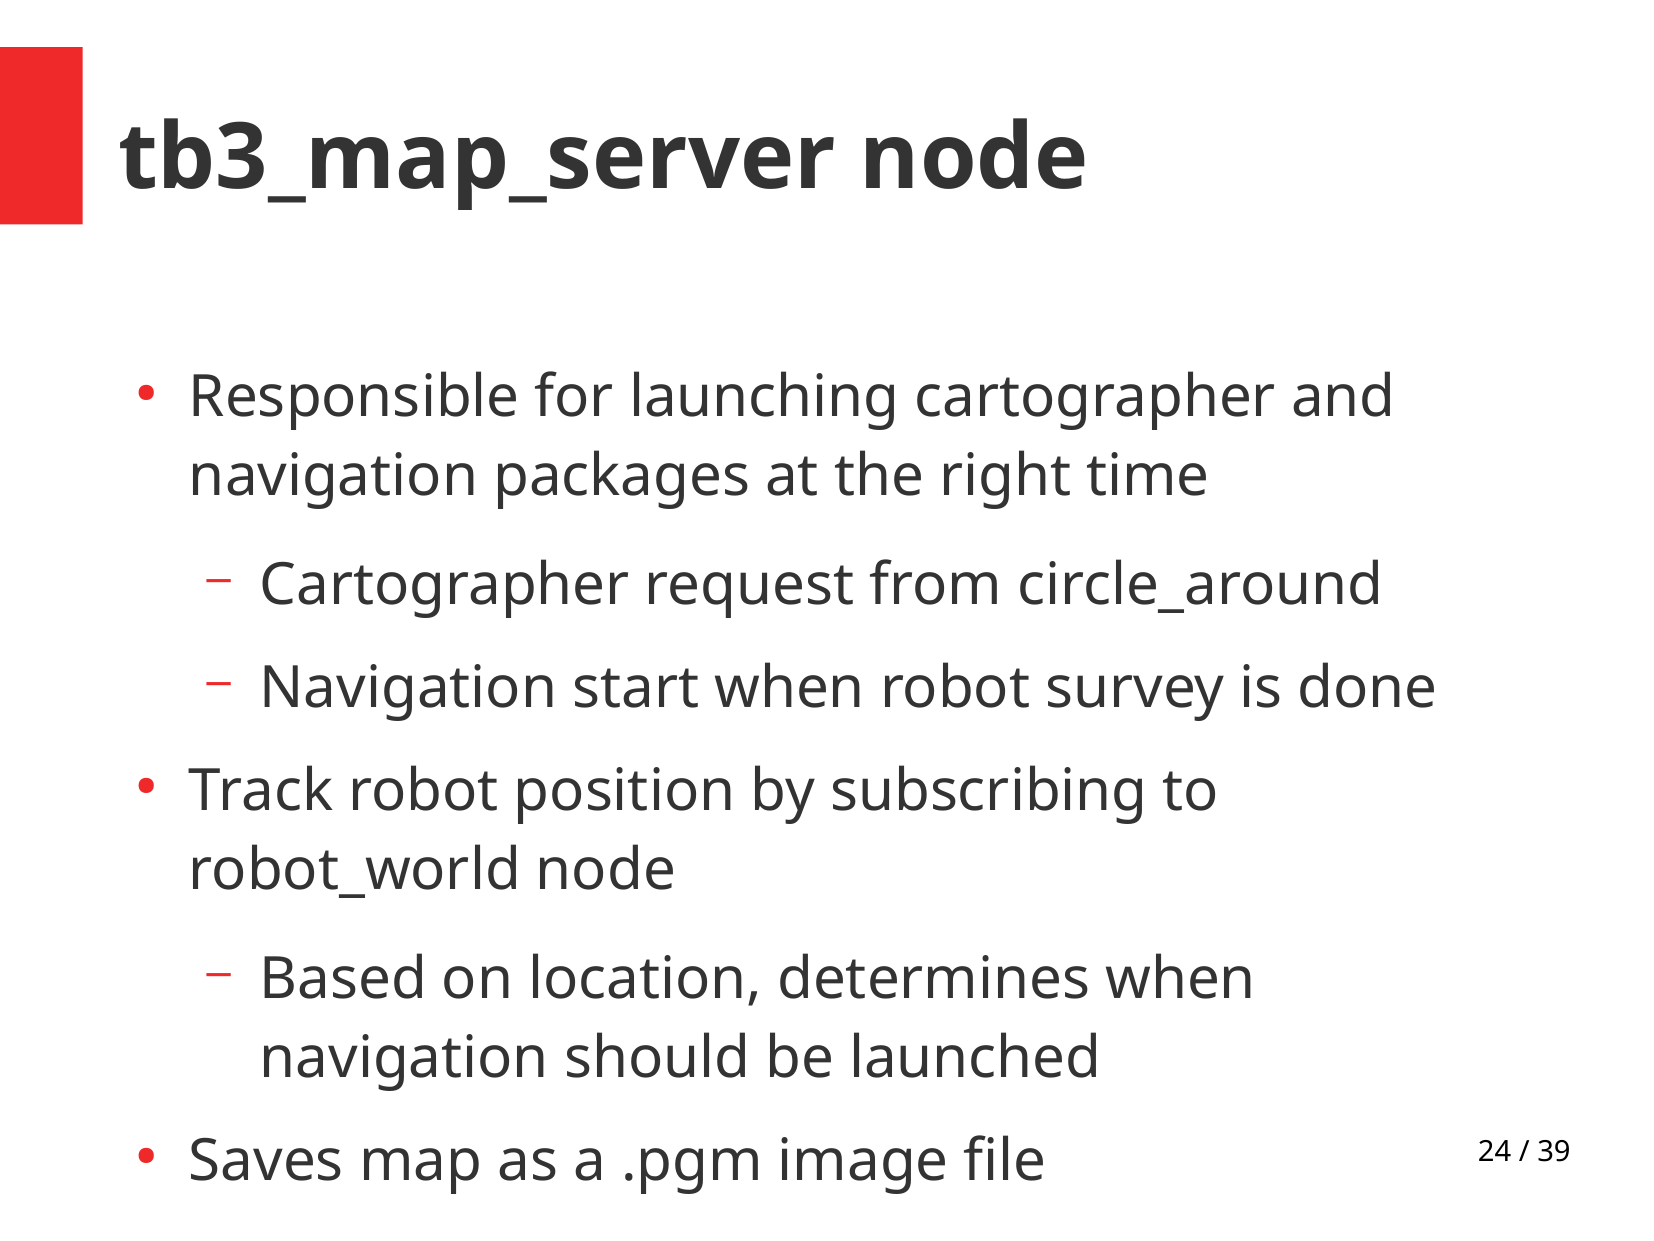

# tb3_map_server node
Responsible for launching cartographer and navigation packages at the right time
Cartographer request from circle_around
Navigation start when robot survey is done
Track robot position by subscribing to robot_world node
Based on location, determines when navigation should be launched
Saves map as a .pgm image file
Follows finite state machine
24